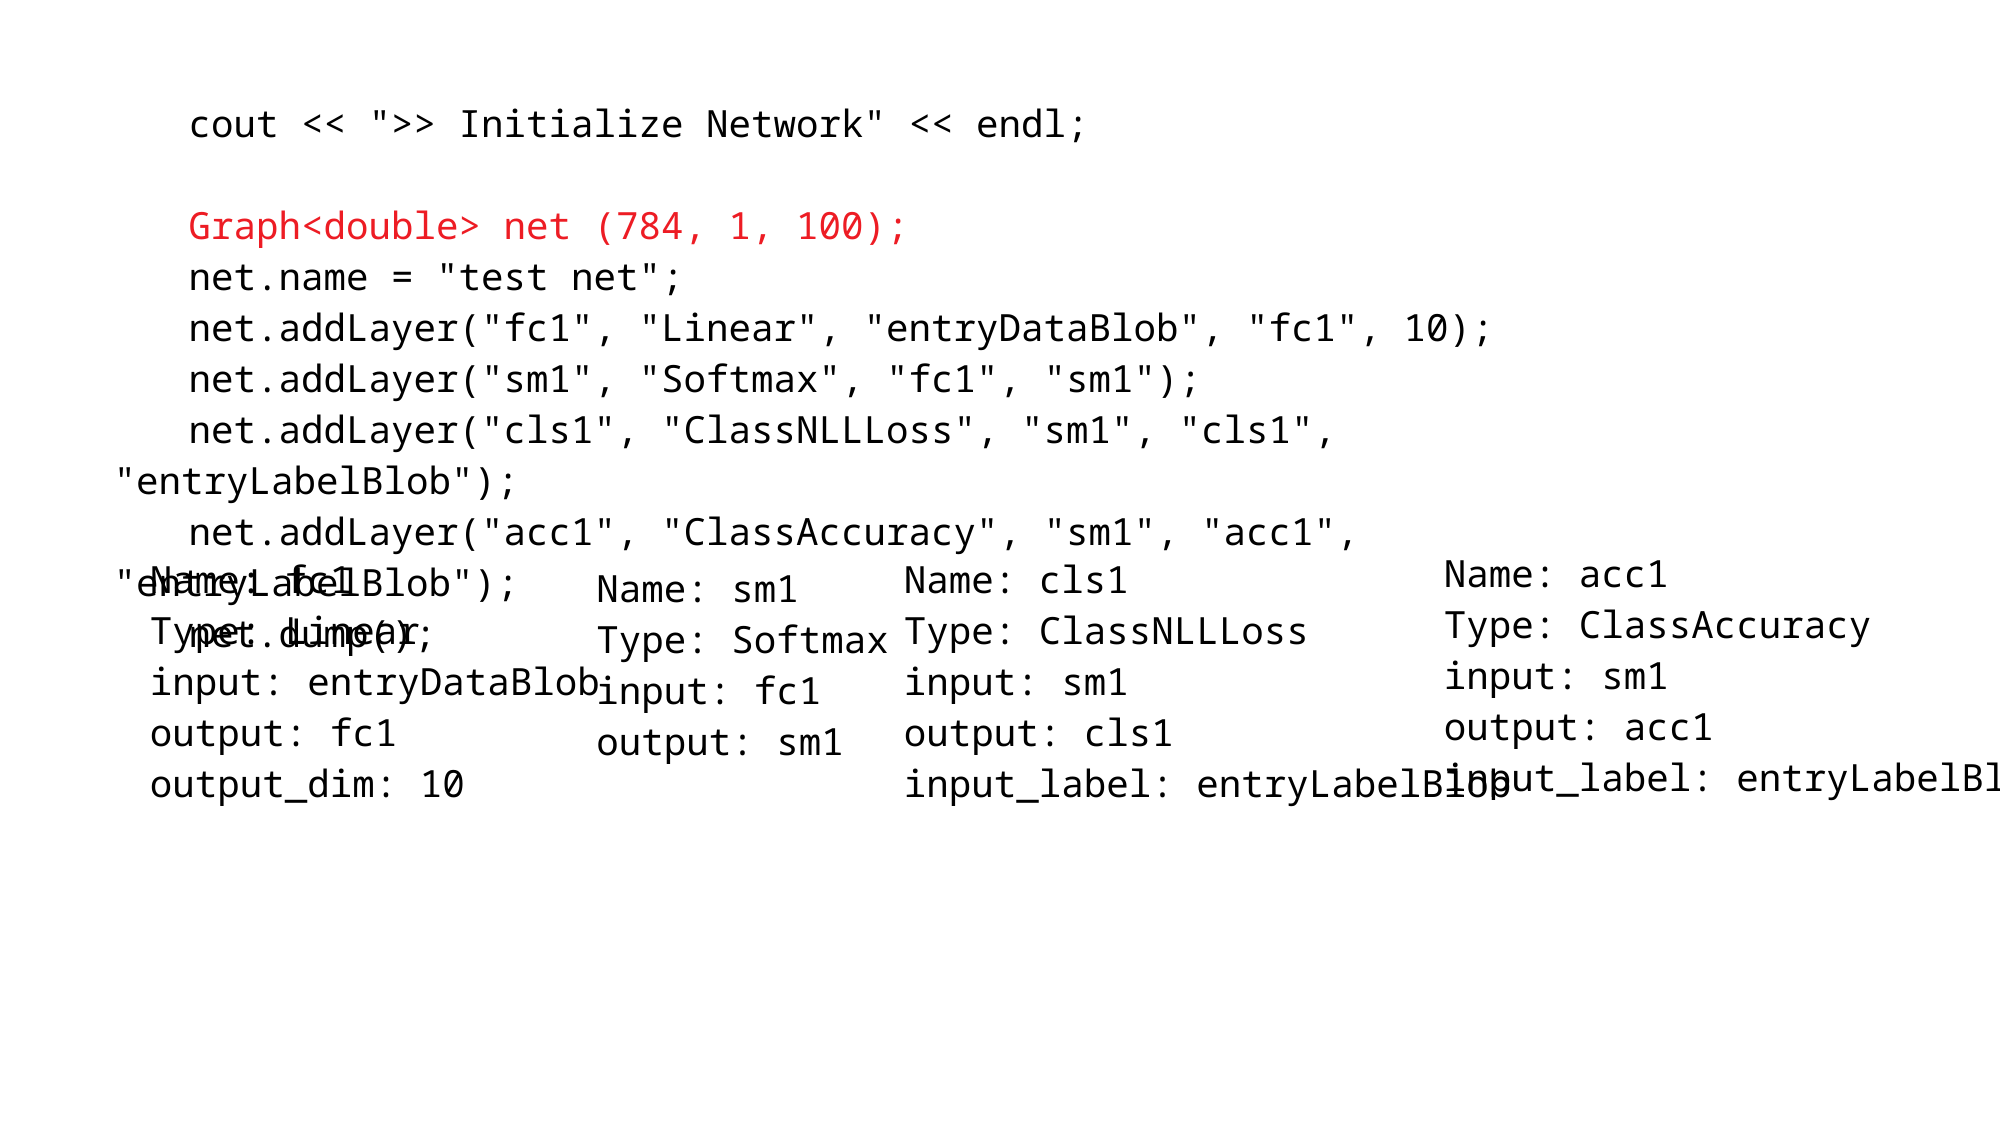

cout << ">> Initialize Network" << endl;
	Graph<double> net (784, 1, 100);
	net.name = "test net";
	net.addLayer("fc1", "Linear", "entryDataBlob", "fc1", 10);
	net.addLayer("sm1", "Softmax", "fc1", "sm1");
	net.addLayer("cls1", "ClassNLLLoss", "sm1", "cls1", "entryLabelBlob");
	net.addLayer("acc1", "ClassAccuracy", "sm1", "acc1", "entryLabelBlob");
	net.dump();
Name: acc1
Type: ClassAccuracy
input: sm1
output: acc1
input_label: entryLabelBlob
Name: fc1
Type: Linear
input: entryDataBlob
output: fc1
output_dim: 10
Name: cls1
Type: ClassNLLLoss
input: sm1
output: cls1
input_label: entryLabelBlob
Name: sm1
Type: Softmax
input: fc1
output: sm1